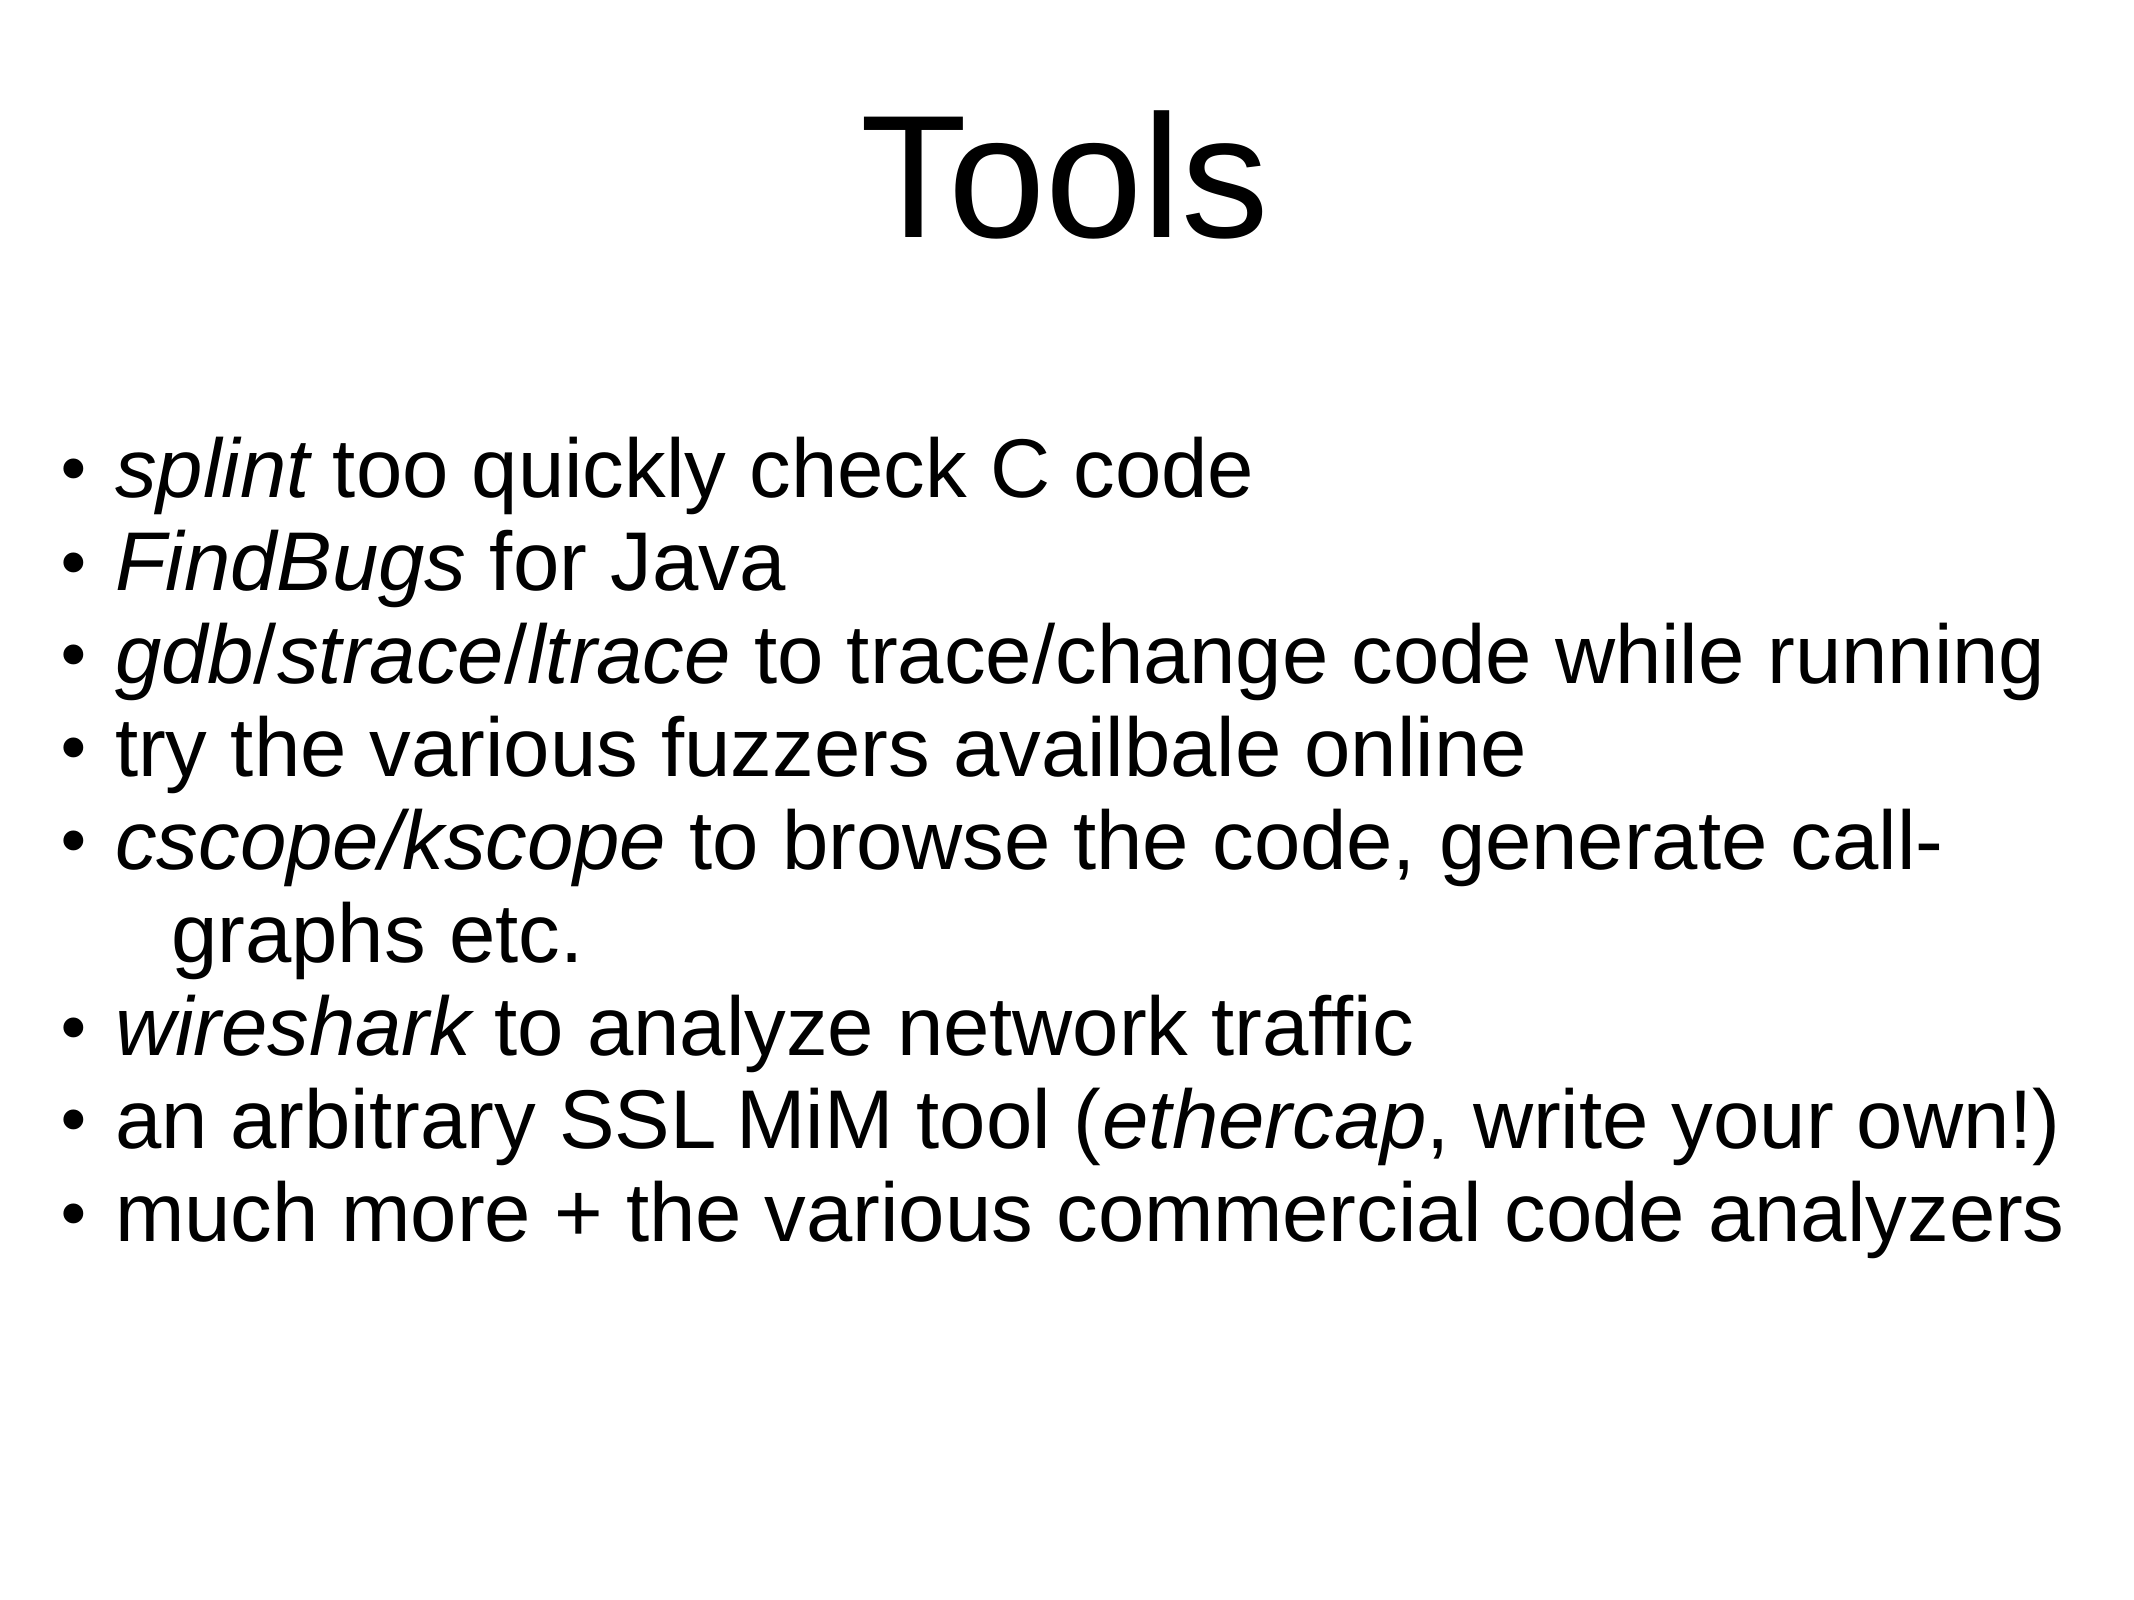

# Tools
splint too quickly check C code
FindBugs for Java
gdb/strace/ltrace to trace/change code while running
try the various fuzzers availbale online
cscope/kscope to browse the code, generate call-graphs etc.
wireshark to analyze network traffic
an arbitrary SSL MiM tool (ethercap, write your own!)
much more + the various commercial code analyzers